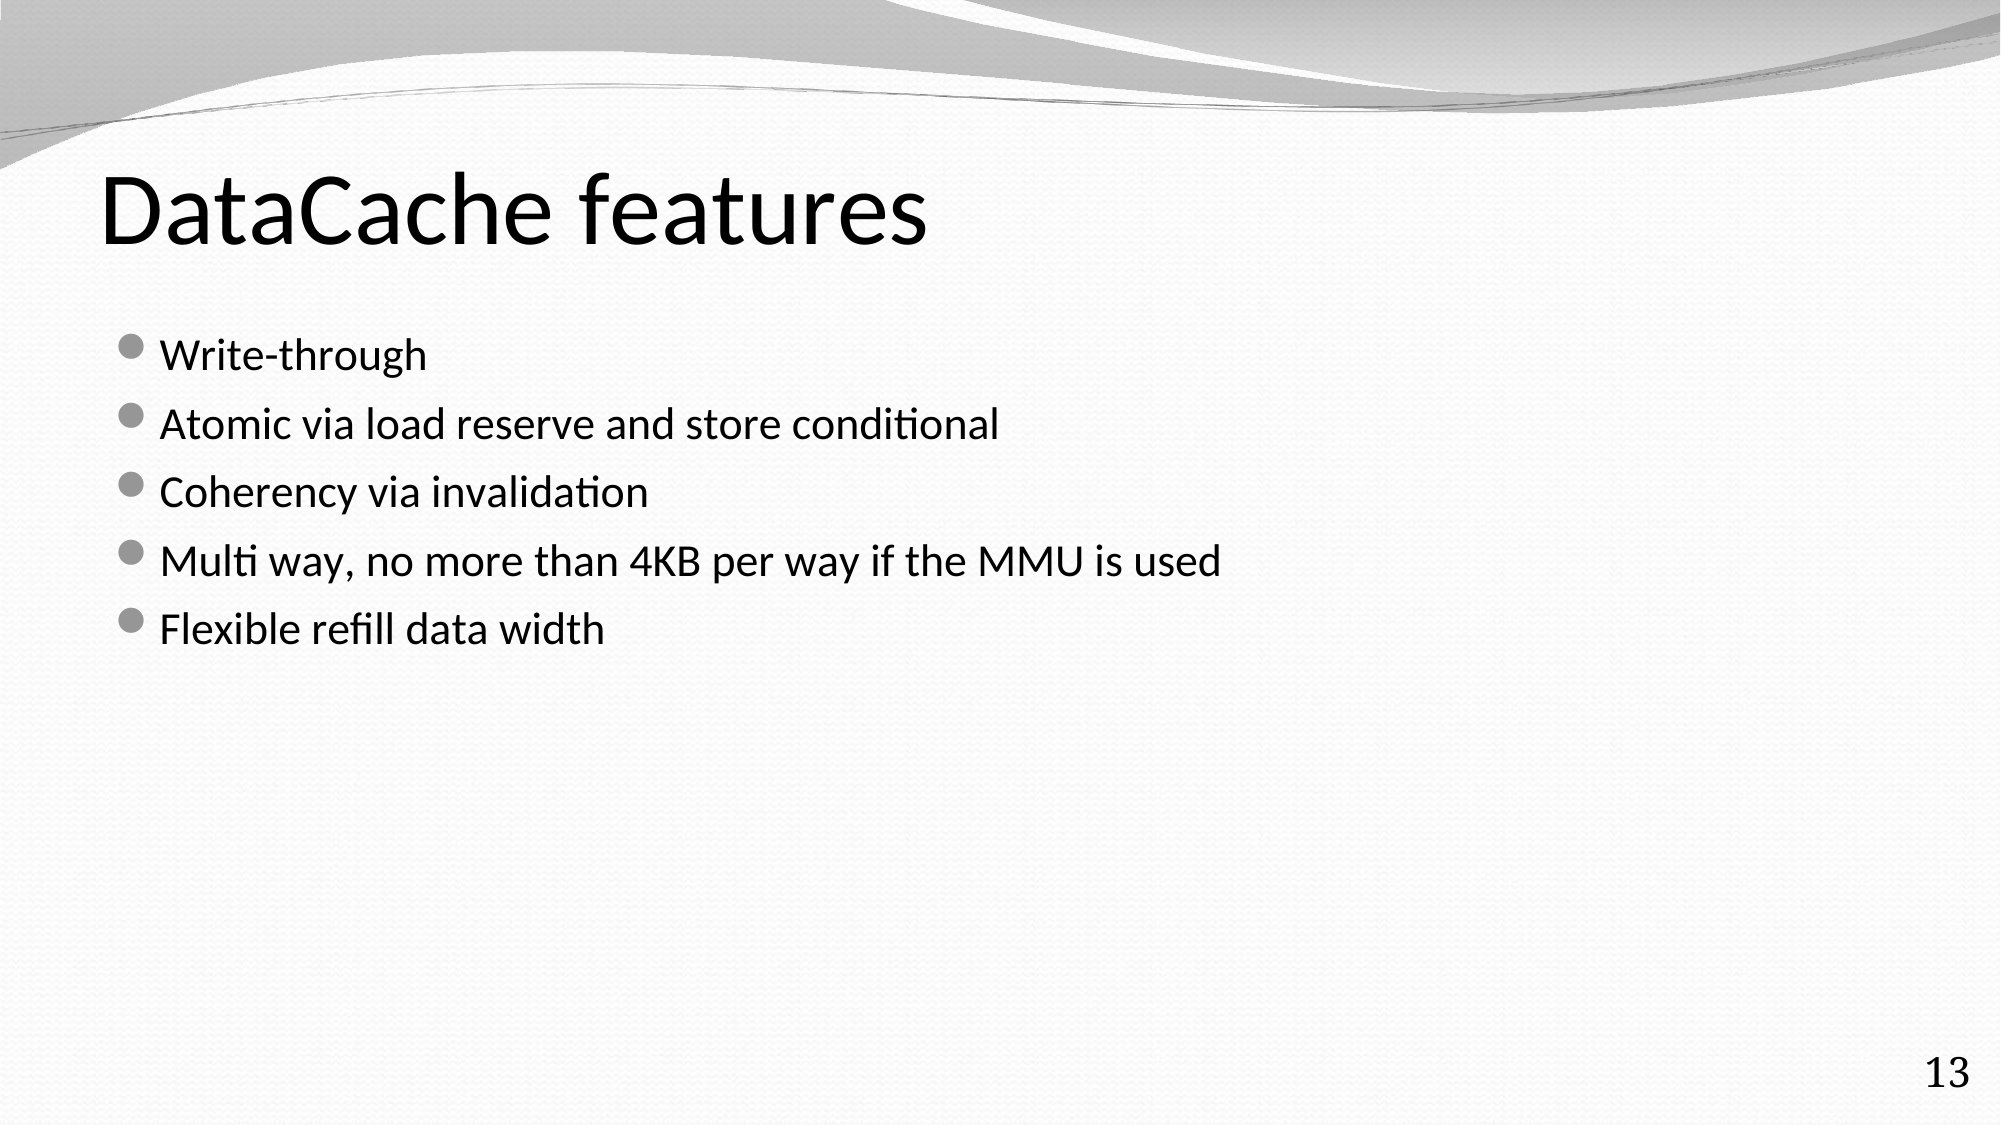

# DataCache features
Write-through
Atomic via load reserve and store conditional
Coherency via invalidation
Multi way, no more than 4KB per way if the MMU is used
Flexible refill data width